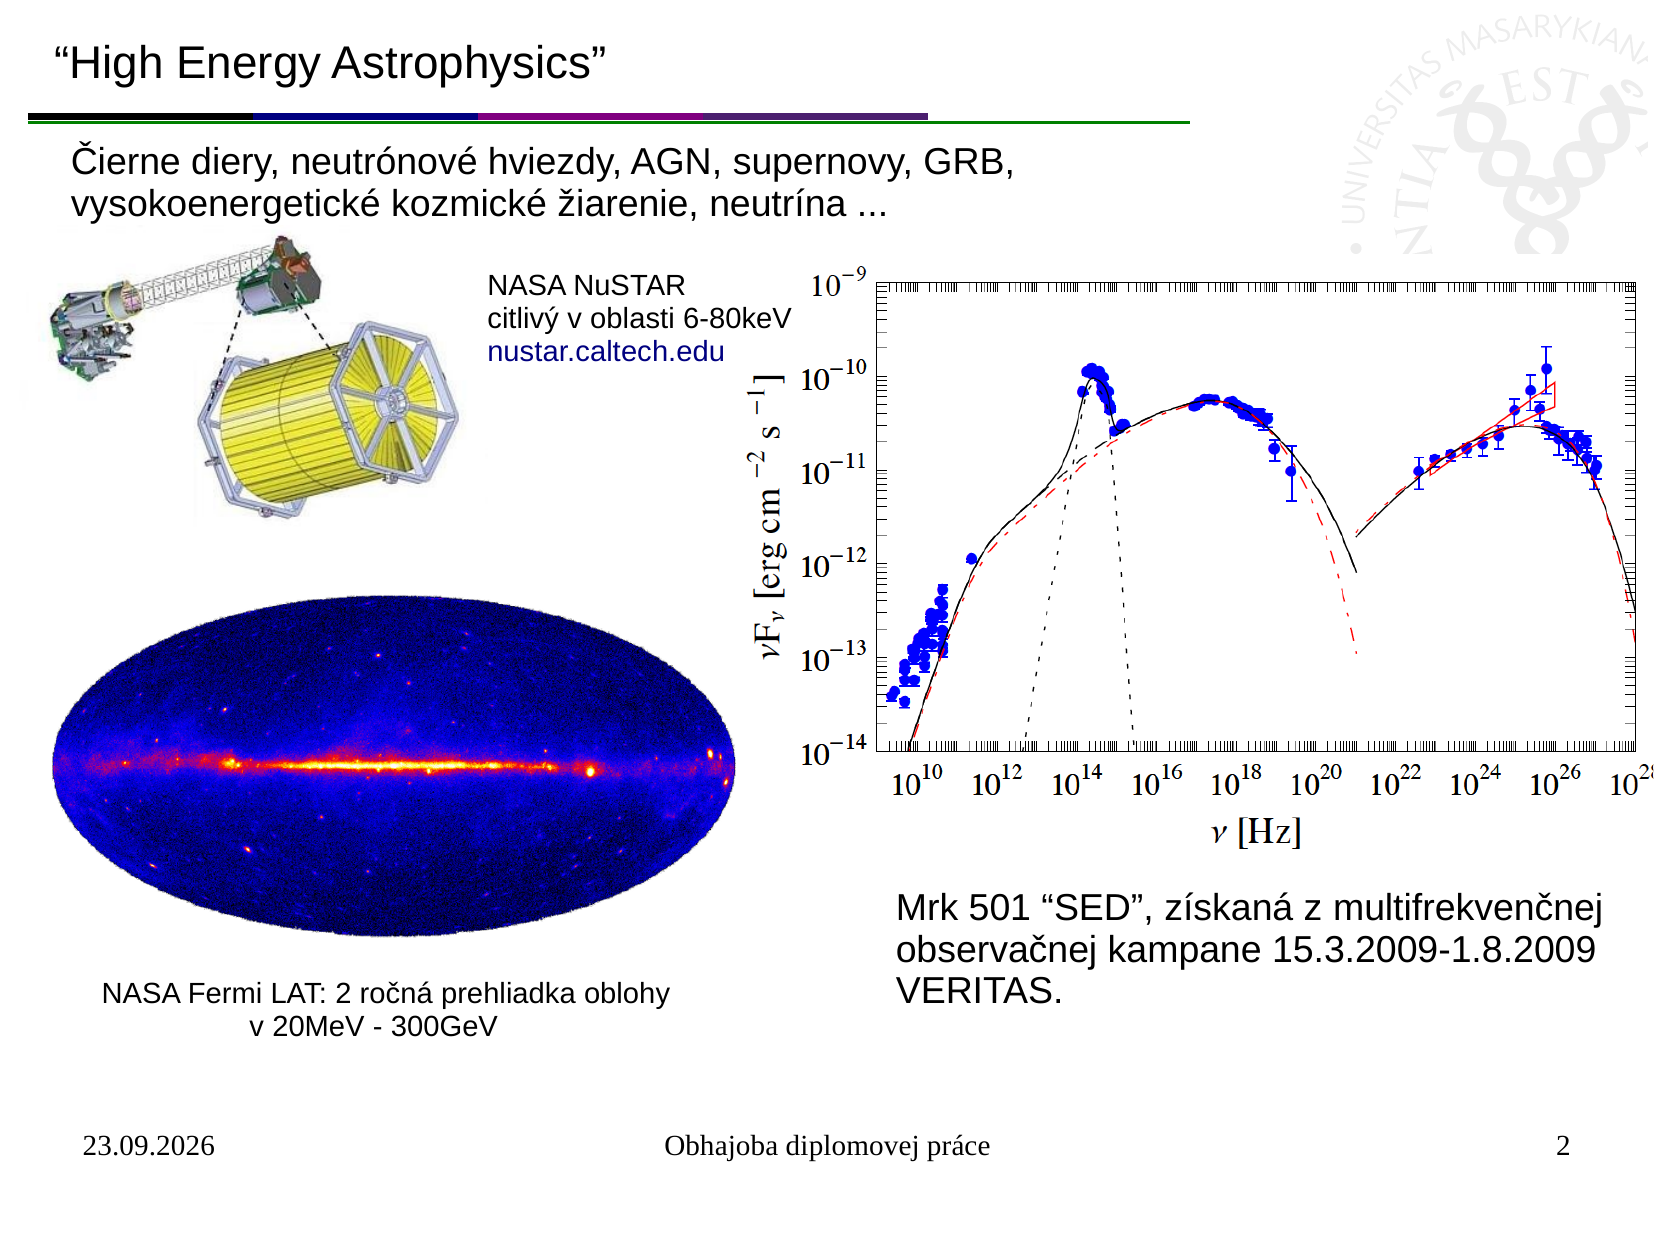

“High Energy Astrophysics”
Čierne diery, neutrónové hviezdy, AGN, supernovy, GRB,
vysokoenergetické kozmické žiarenie, neutrína ...
NASA NuSTAR
citlivý v oblasti 6-80keV
nustar.caltech.edu
Mrk 501 “SED”, získaná z multifrekvenčnej observačnej kampane 15.3.2009-1.8.2009
VERITAS.
NASA Fermi LAT: 2 ročná prehliadka oblohy
v 20MeV - 300GeV
Obhajoba diplomovej práce
2